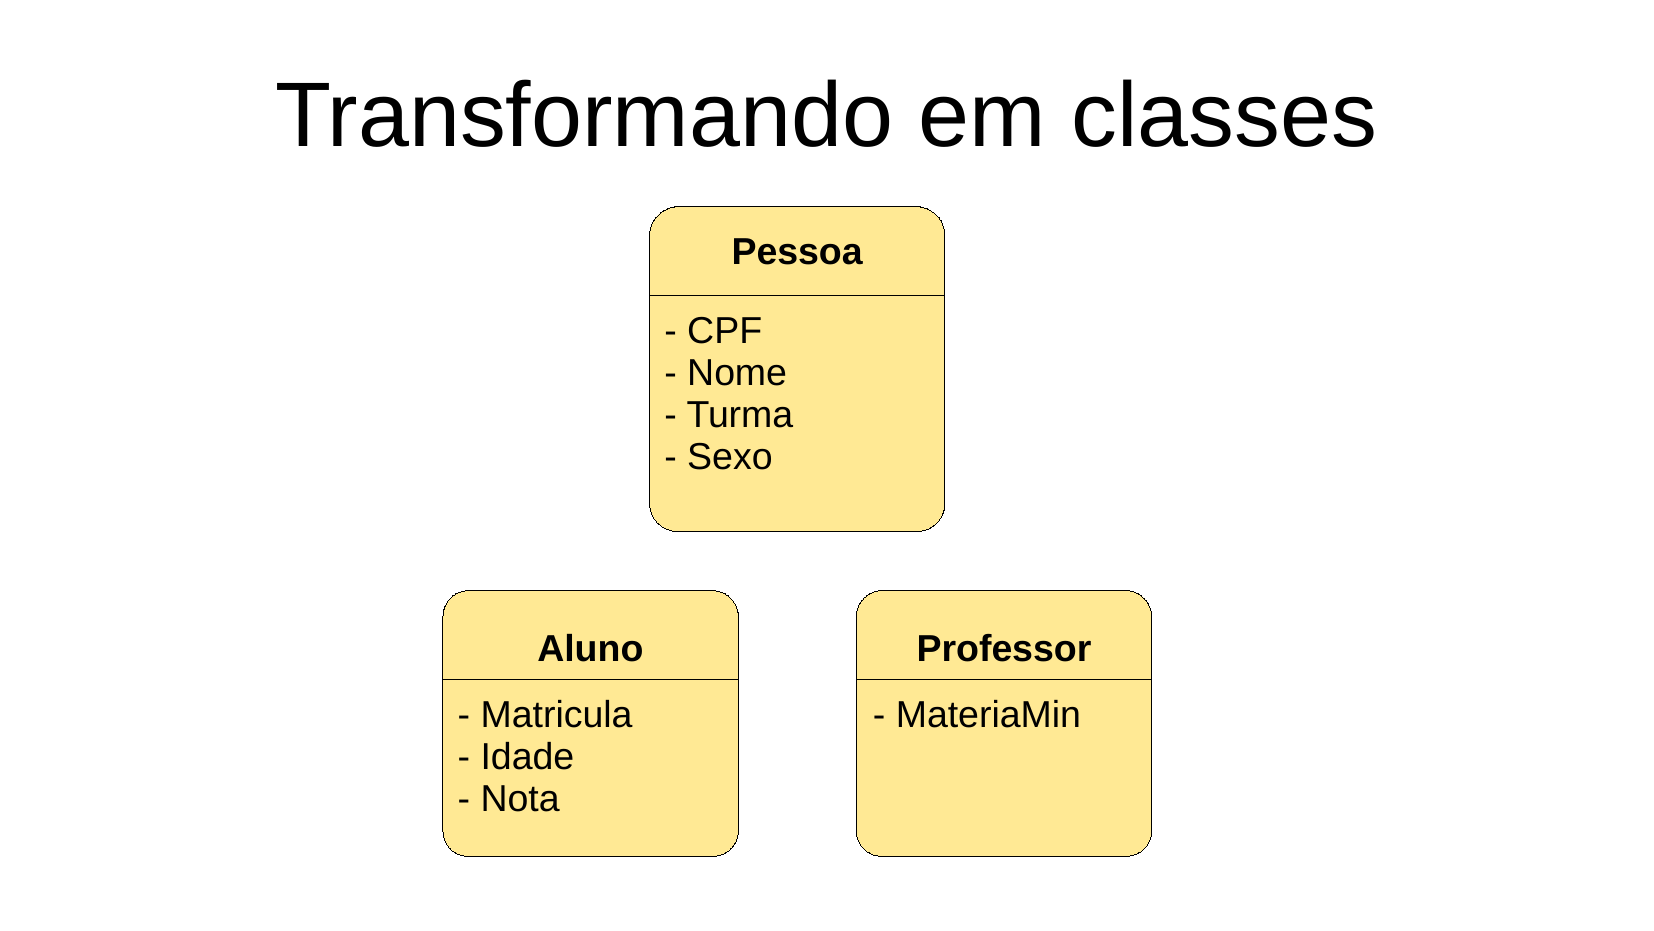

# Transformando em classes
Pessoa
- CPF
- Nome
- Turma
- Sexo
Aluno
Professor
- Matricula
- Idade
- Nota
- MateriaMin